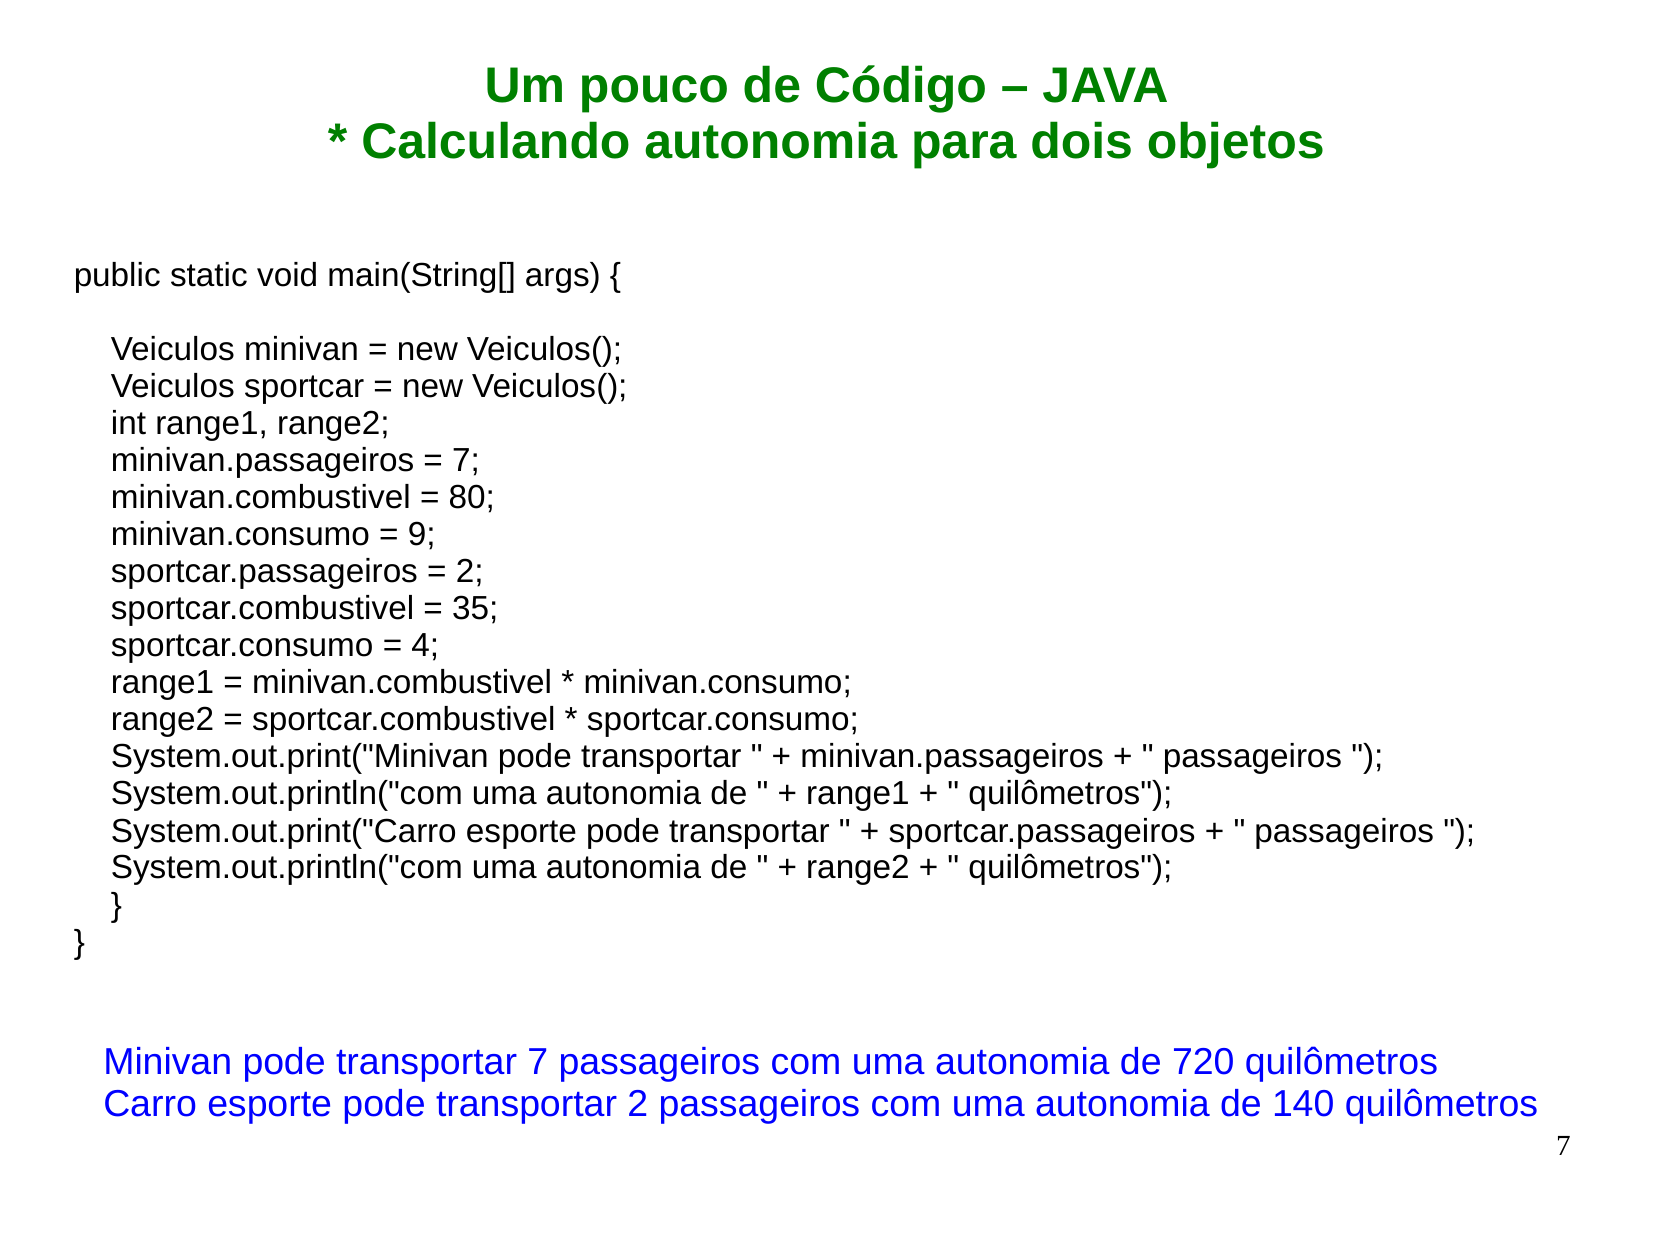

# Um pouco de Código – JAVA * Calculando autonomia para dois objetos
public static void main(String[] args) {
 Veiculos minivan = new Veiculos();
 Veiculos sportcar = new Veiculos();
 int range1, range2;
 minivan.passageiros = 7;
 minivan.combustivel = 80;
 minivan.consumo = 9;
 sportcar.passageiros = 2;
 sportcar.combustivel = 35;
 sportcar.consumo = 4;
 range1 = minivan.combustivel * minivan.consumo;
 range2 = sportcar.combustivel * sportcar.consumo;
 System.out.print("Minivan pode transportar " + minivan.passageiros + " passageiros ");
 System.out.println("com uma autonomia de " + range1 + " quilômetros");
 System.out.print("Carro esporte pode transportar " + sportcar.passageiros + " passageiros ");
 System.out.println("com uma autonomia de " + range2 + " quilômetros");
 }
}
Minivan pode transportar 7 passageiros com uma autonomia de 720 quilômetros
Carro esporte pode transportar 2 passageiros com uma autonomia de 140 quilômetros
7